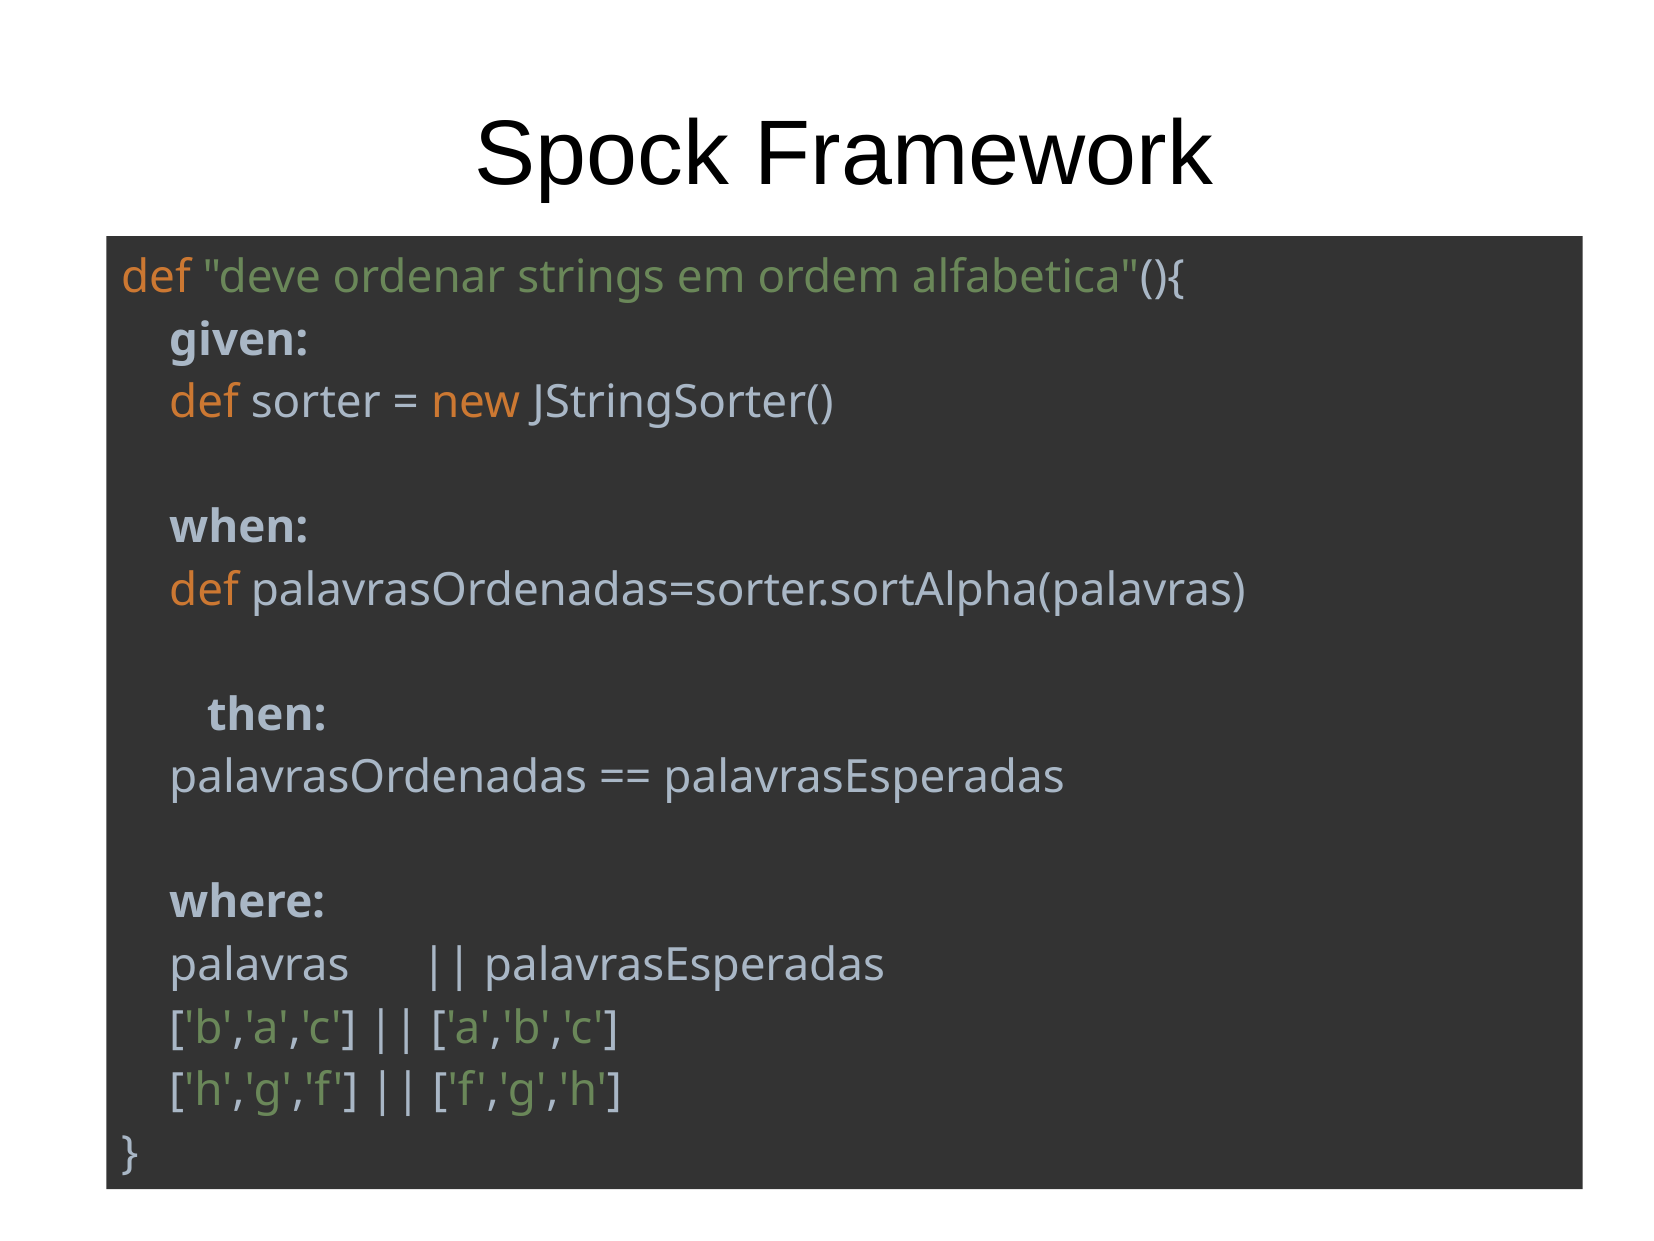

# Spock Framework
def "deve ordenar strings em ordem alfabetica"(){
 given:
 def sorter = new JStringSorter()
 when:
 def palavrasOrdenadas=sorter.sortAlpha(palavras)
	 then:
 palavrasOrdenadas == palavrasEsperadas
 where:
 palavras || palavrasEsperadas
 ['b','a','c'] || ['a','b','c']
 ['h','g','f'] || ['f','g','h']
}